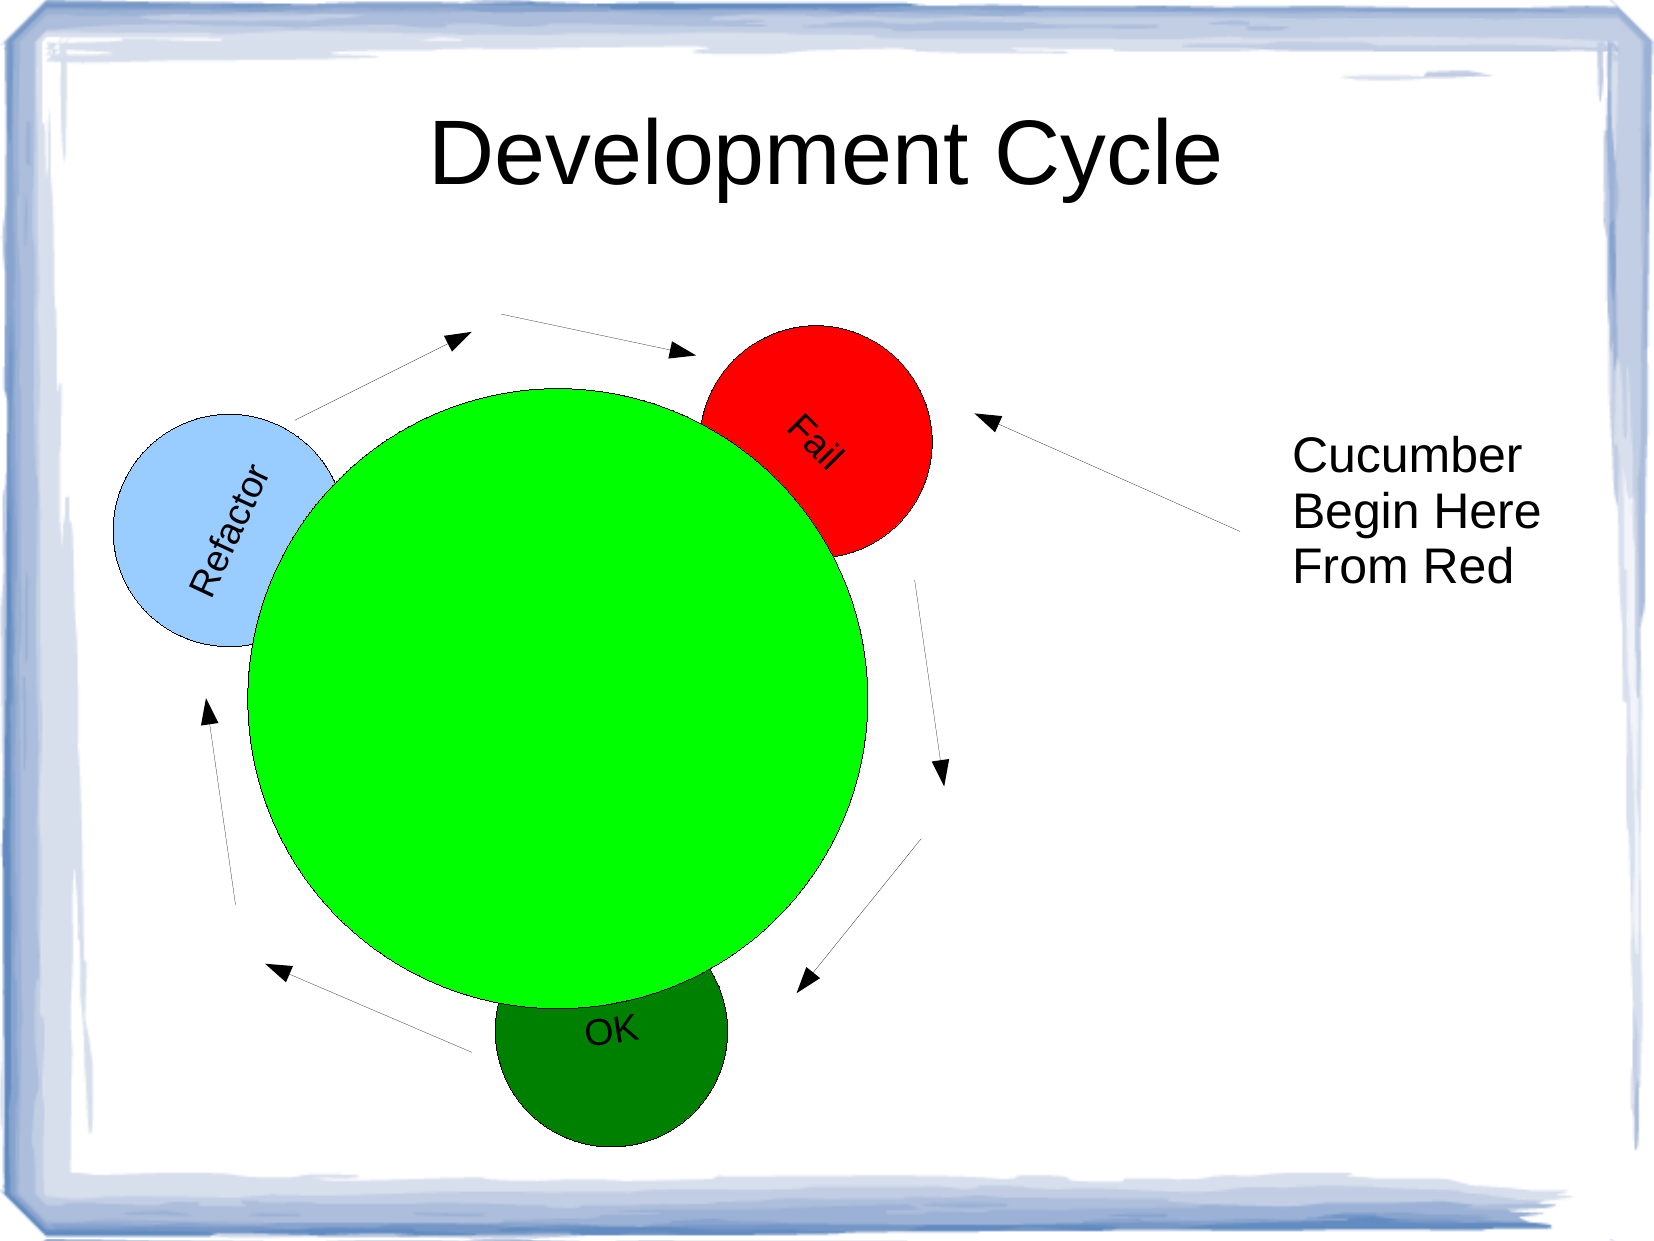

# Development Cycle
Fail
Refactor
OK
Cucumber
Begin Here
From Red